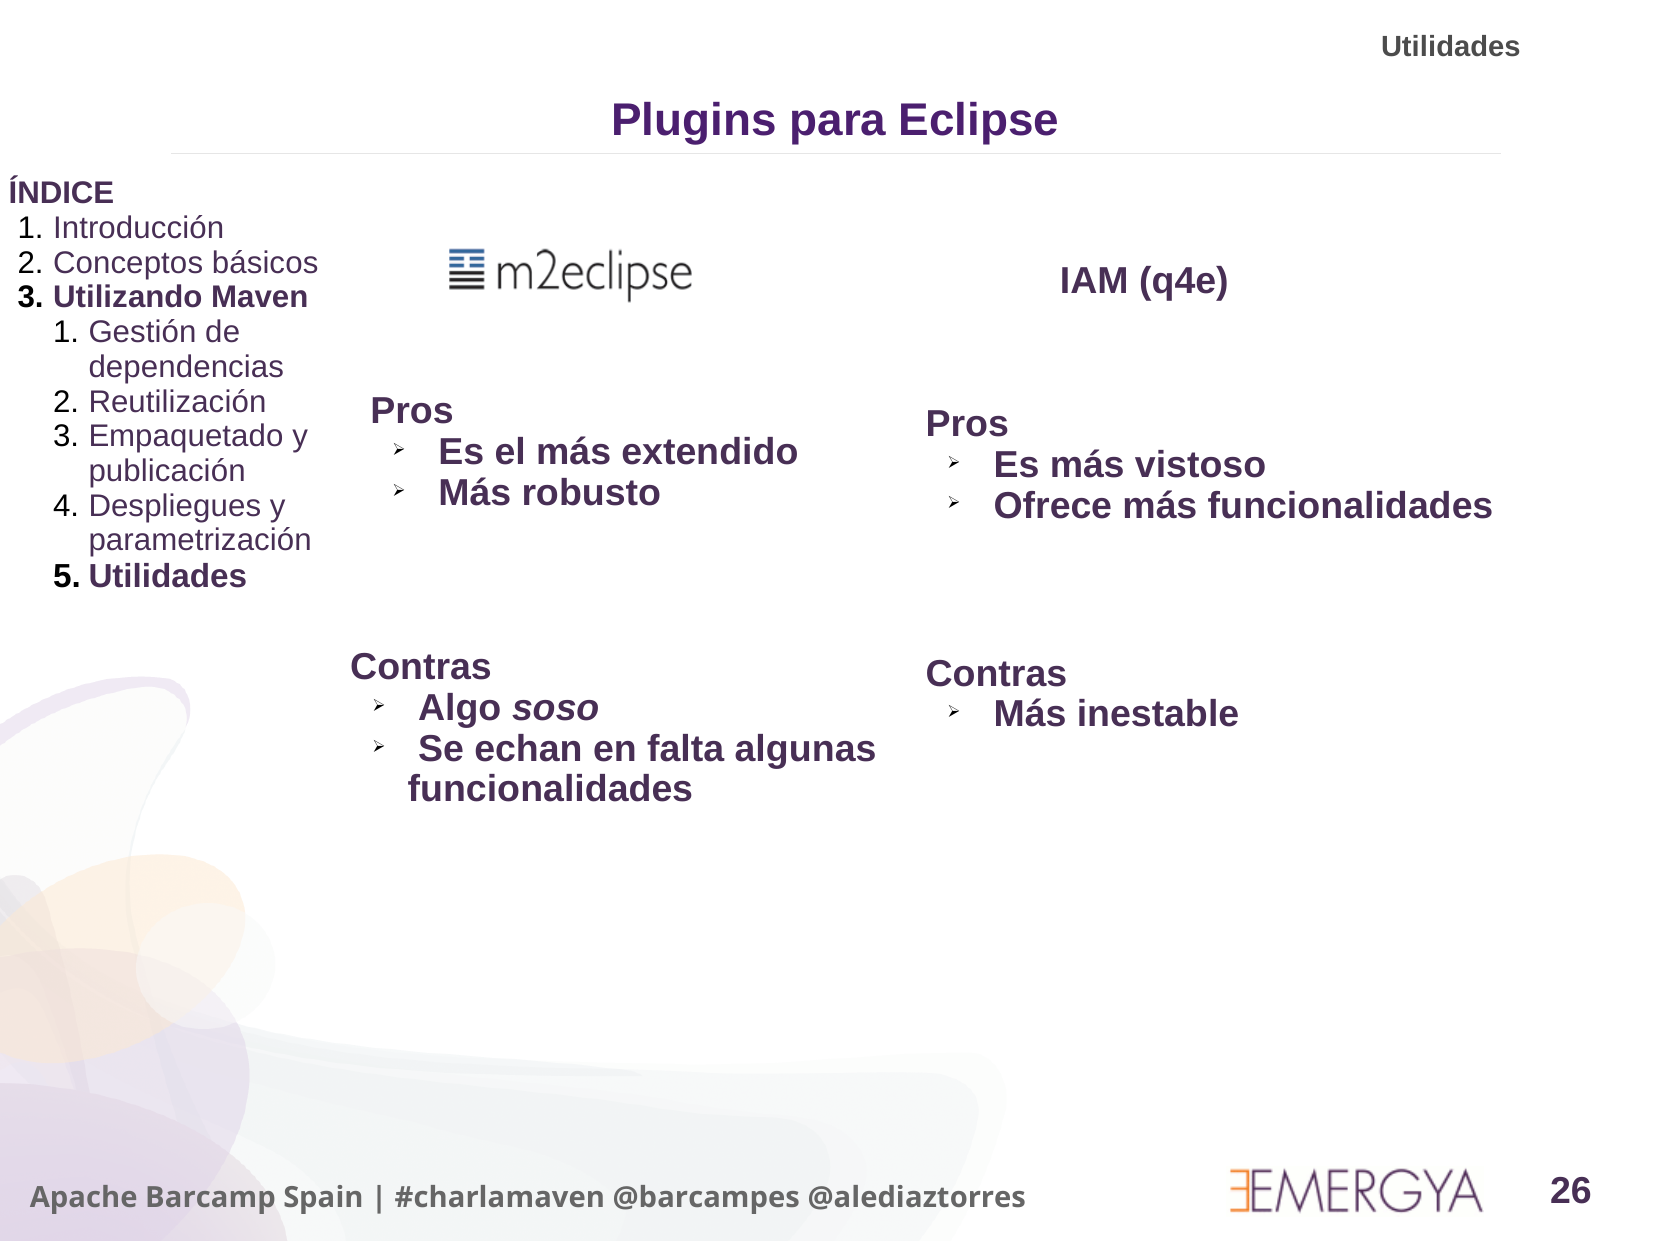

Utilidades
Plugins para Eclipse
ÍNDICE
Introducción
Conceptos básicos
Utilizando Maven
Gestión de dependencias
Reutilización
Empaquetado y publicación
Despliegues y parametrización
Utilidades
#
IAM (q4e)
Pros
 Es el más extendido
 Más robusto
Pros
 Es más vistoso
 Ofrece más funcionalidades
Contras
 Algo soso
 Se echan en falta algunas
funcionalidades
Contras
 Más inestable